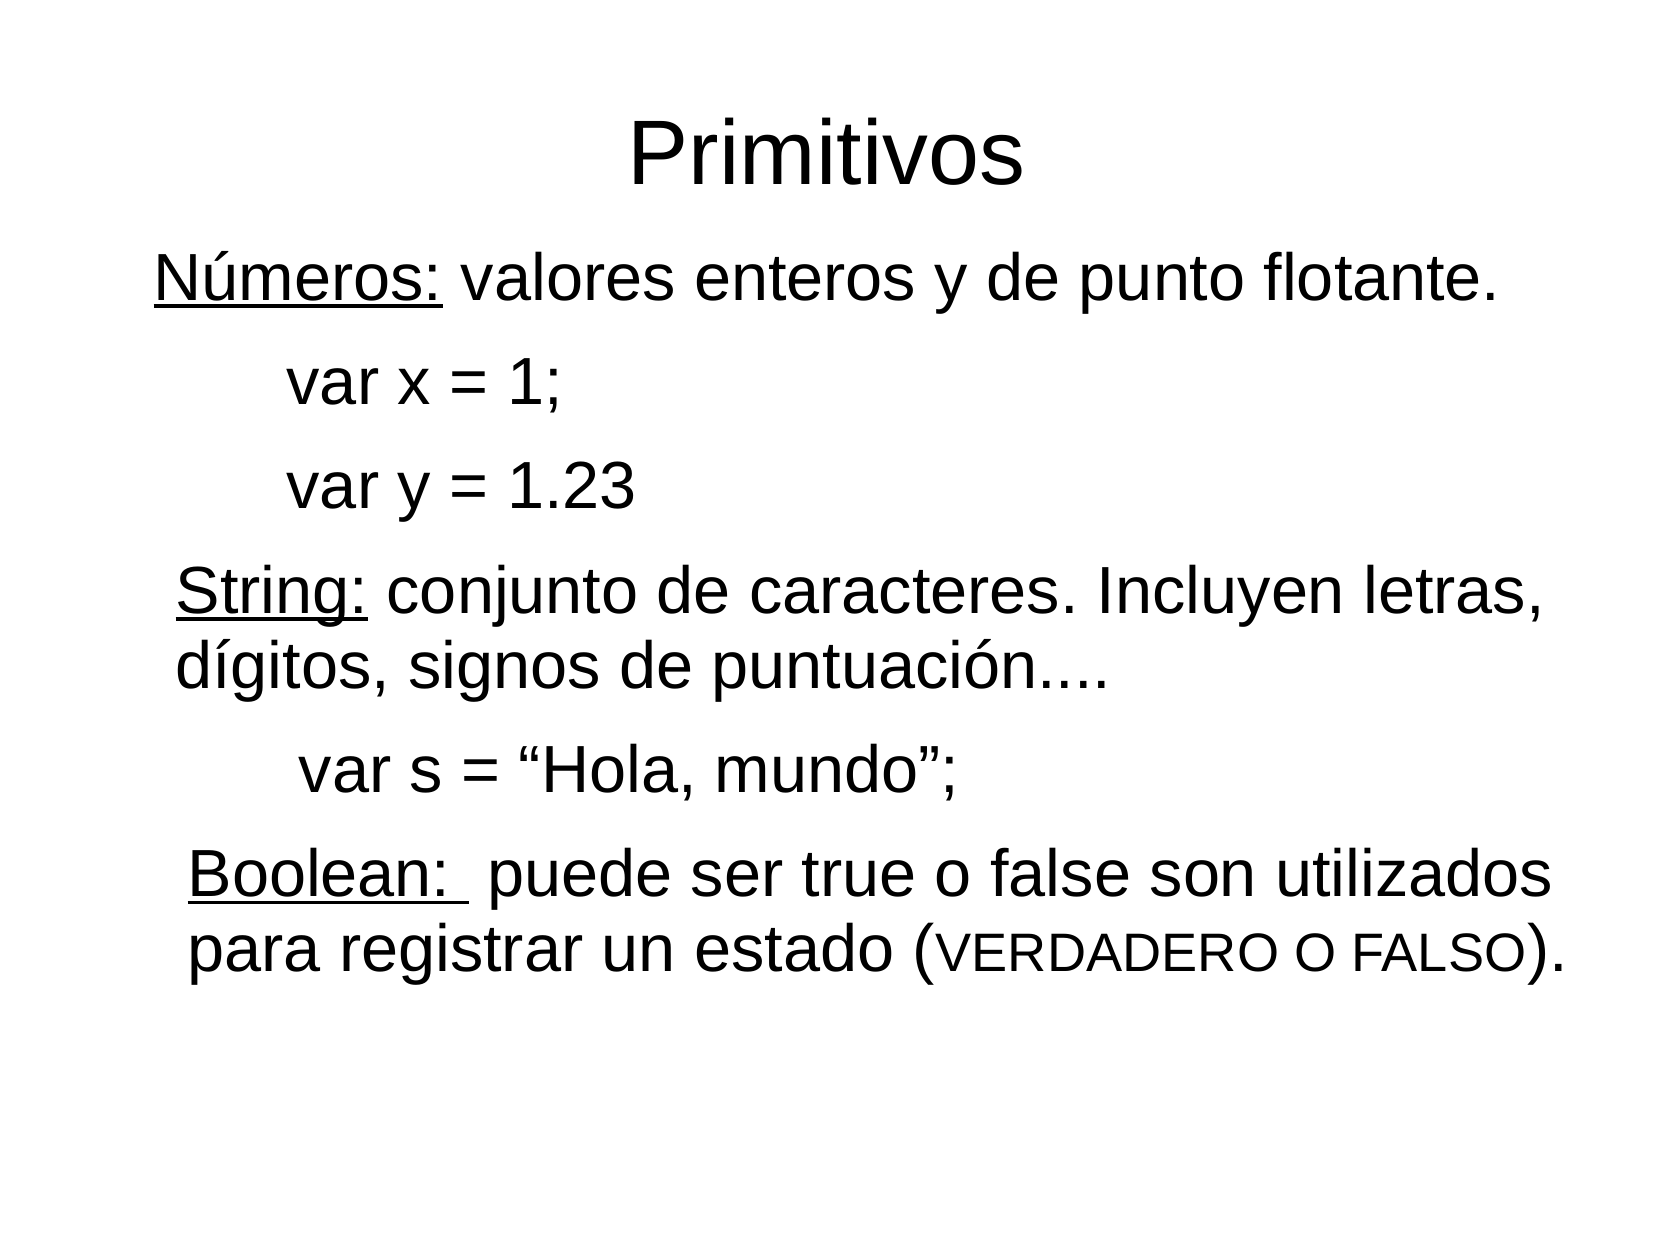

# Primitivos
Números: valores enteros y de punto flotante.
var x = 1;
var y = 1.23
String: conjunto de caracteres. Incluyen letras, dígitos, signos de puntuación....
var s = “Hola, mundo”;
Boolean: puede ser true o false son utilizados para registrar un estado (VERDADERO O FALSO).